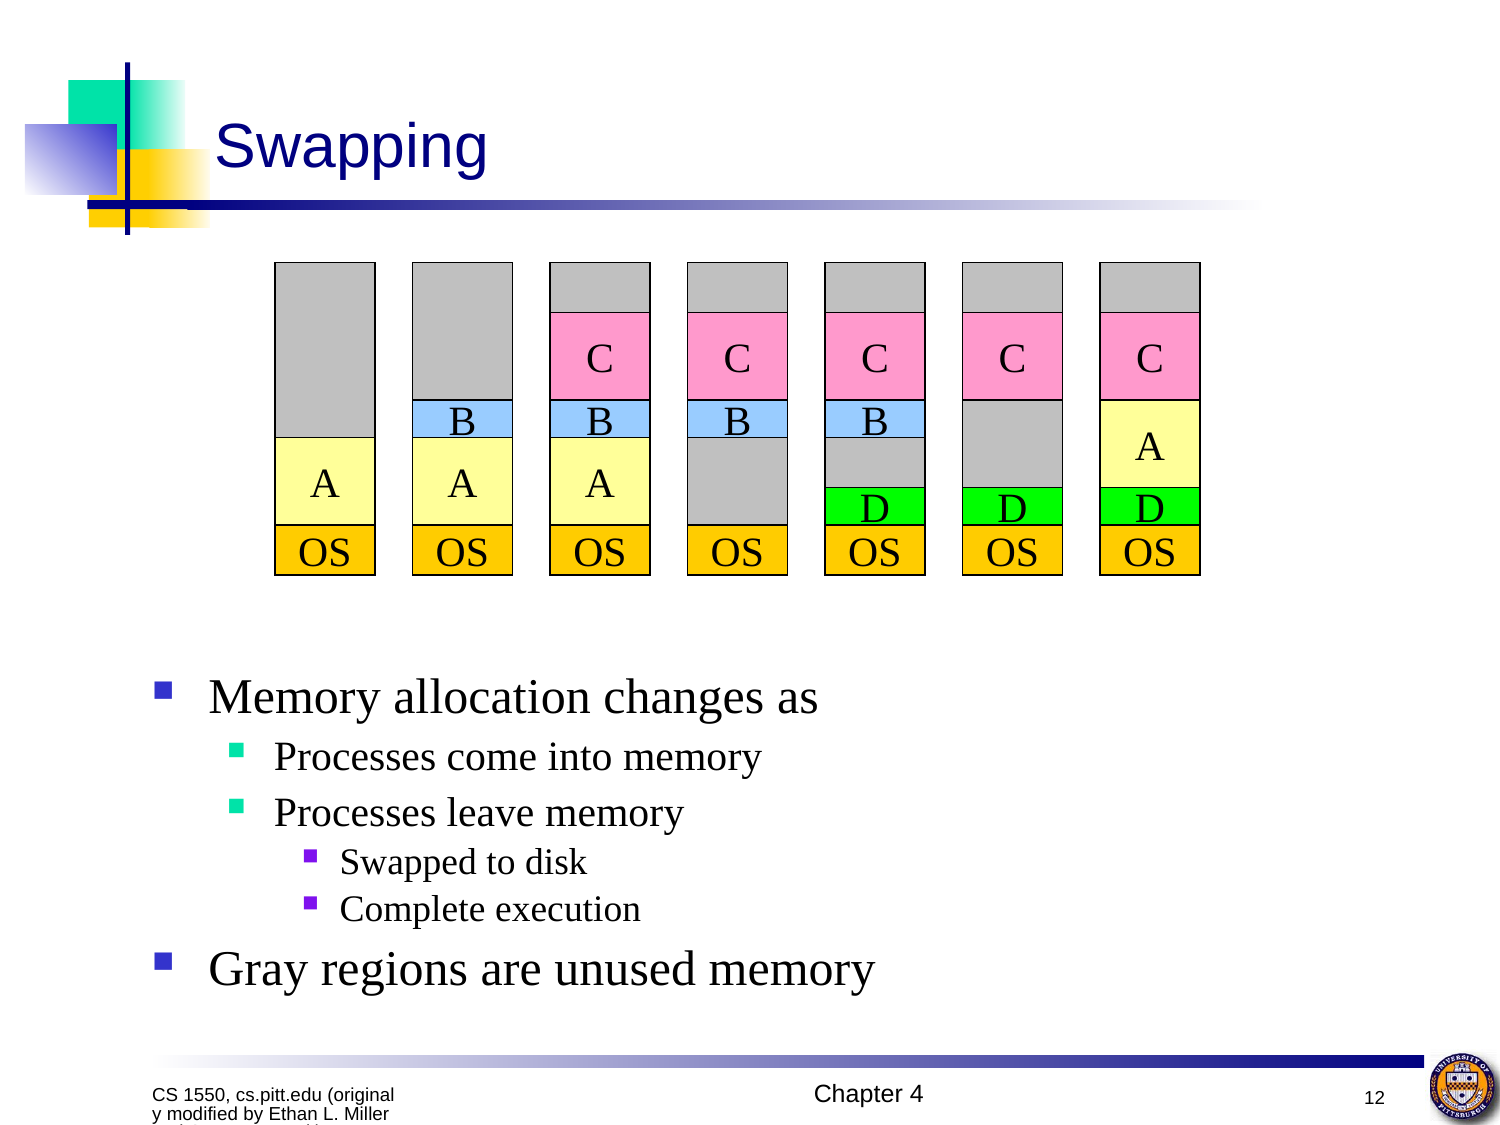

# Swapping
C
B
A
C
B
C
B
D
C
D
C
A
D
B
A
A
OS
OS
OS
OS
OS
OS
OS
Memory allocation changes as
Processes come into memory
Processes leave memory
Swapped to disk
Complete execution
Gray regions are unused memory
CS 1550, cs.pitt.edu (originaly modified by Ethan L. Miller and Scott A. Brandt)
Chapter 4
12